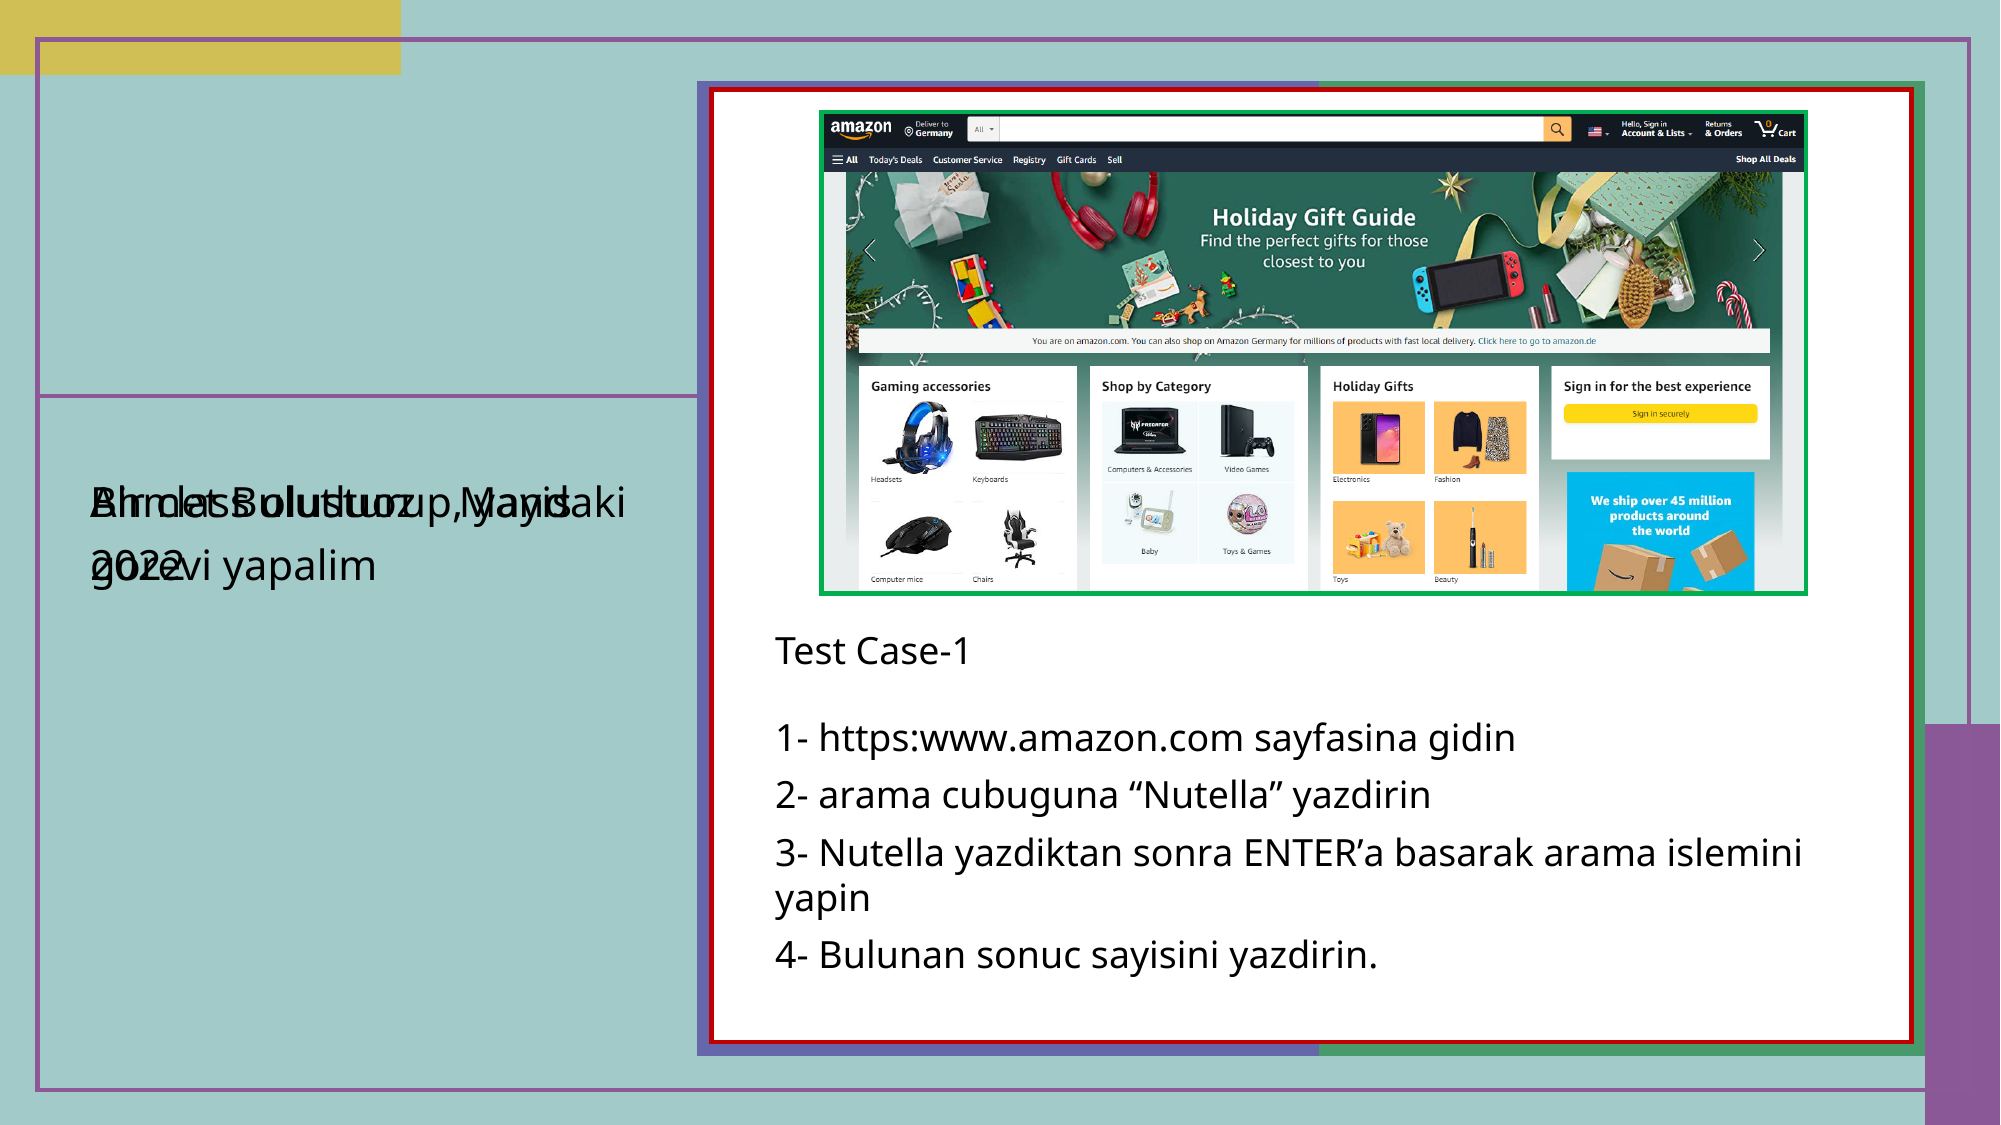

# Test1
Bir class olusturup, yandaki gorevi yapalim
Ahmet Bulutluoz Mayis 2022
Test Case-1
1- https:www.amazon.com sayfasina gidin
2- arama cubuguna “Nutella” yazdirin
3- Nutella yazdiktan sonra ENTER’a basarak arama islemini yapin
4- Bulunan sonuc sayisini yazdirin.